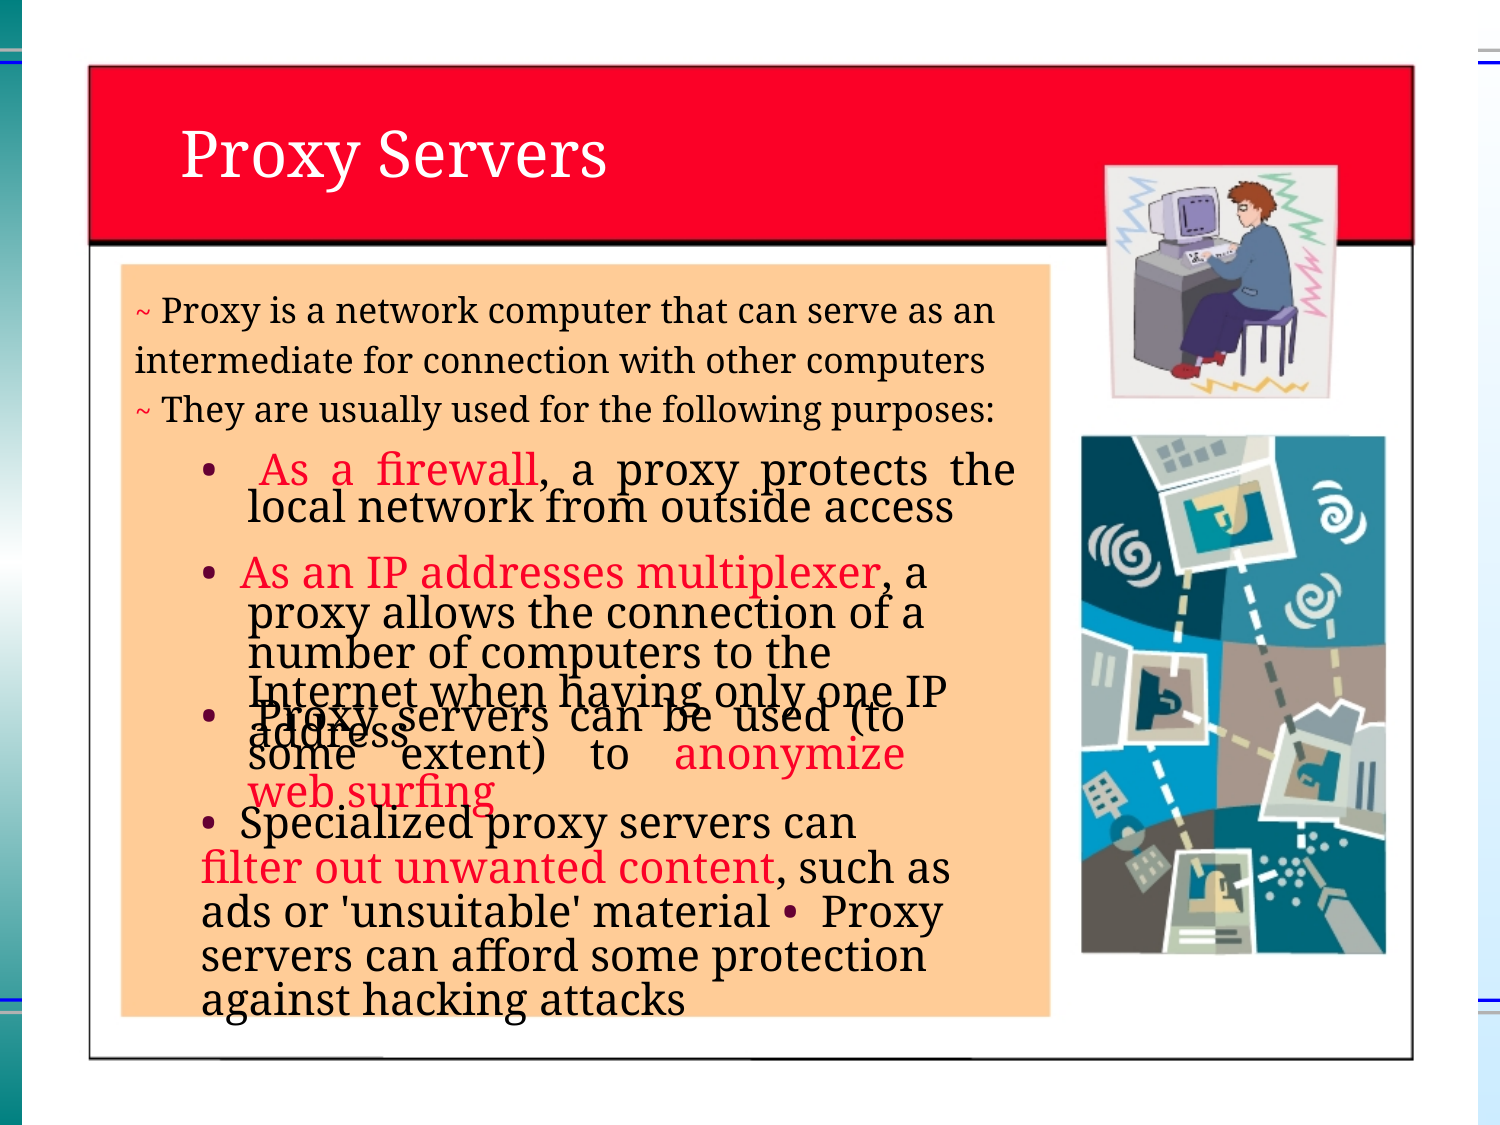

Proxy Servers
~ Proxy is a network computer that can serve as an intermediate for connection with other computers ~ They are usually used for the following purposes:
• As a firewall, a proxy protects the local network from outside access
• As an IP addresses multiplexer, a proxy allows the connection of a number of computers to the Internet when having only one IP address
• Proxy servers can be used (to some extent) to anonymize web surfing
• Specialized proxy servers can filter out unwanted content, such as ads or 'unsuitable' material • Proxy servers can afford some protection against hacking attacks